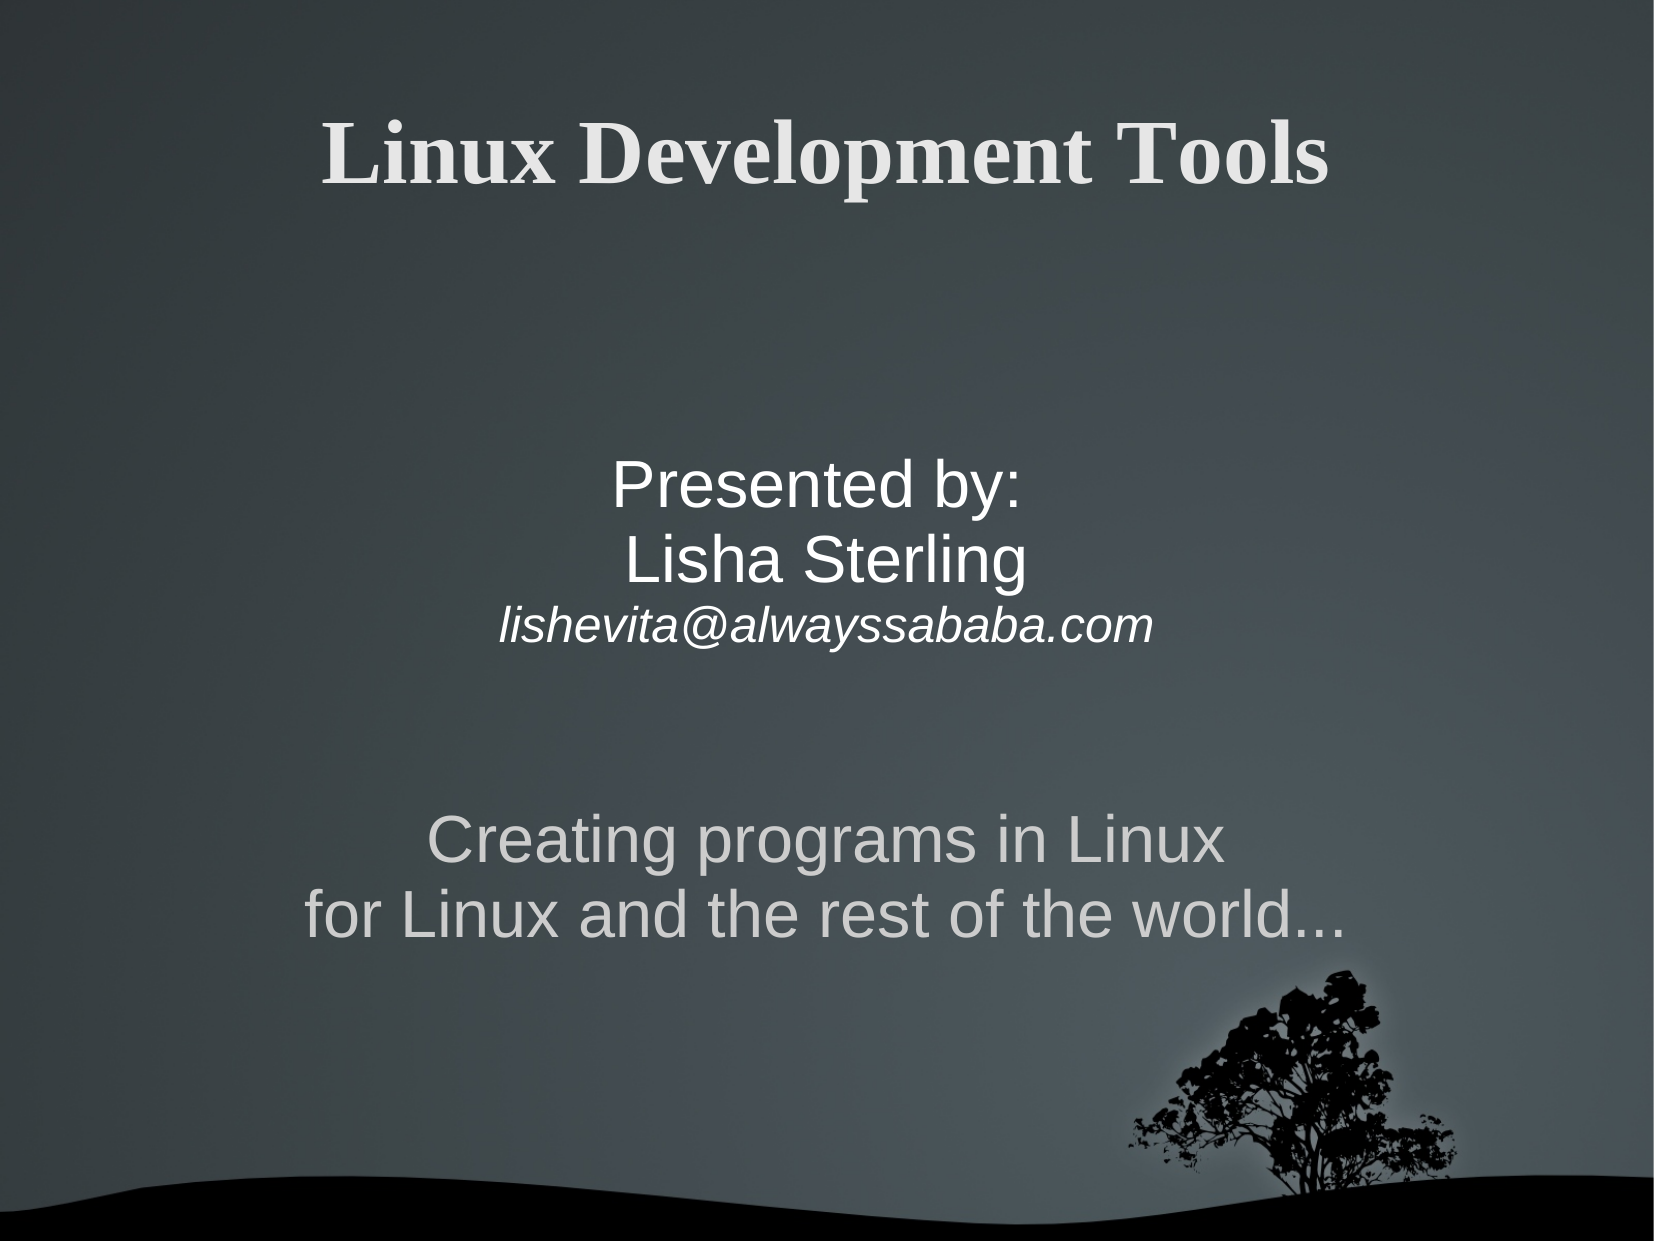

# Linux Development Tools
Presented by:
Lisha Sterling
lishevita@alwayssababa.com
Creating programs in Linux
for Linux and the rest of the world...